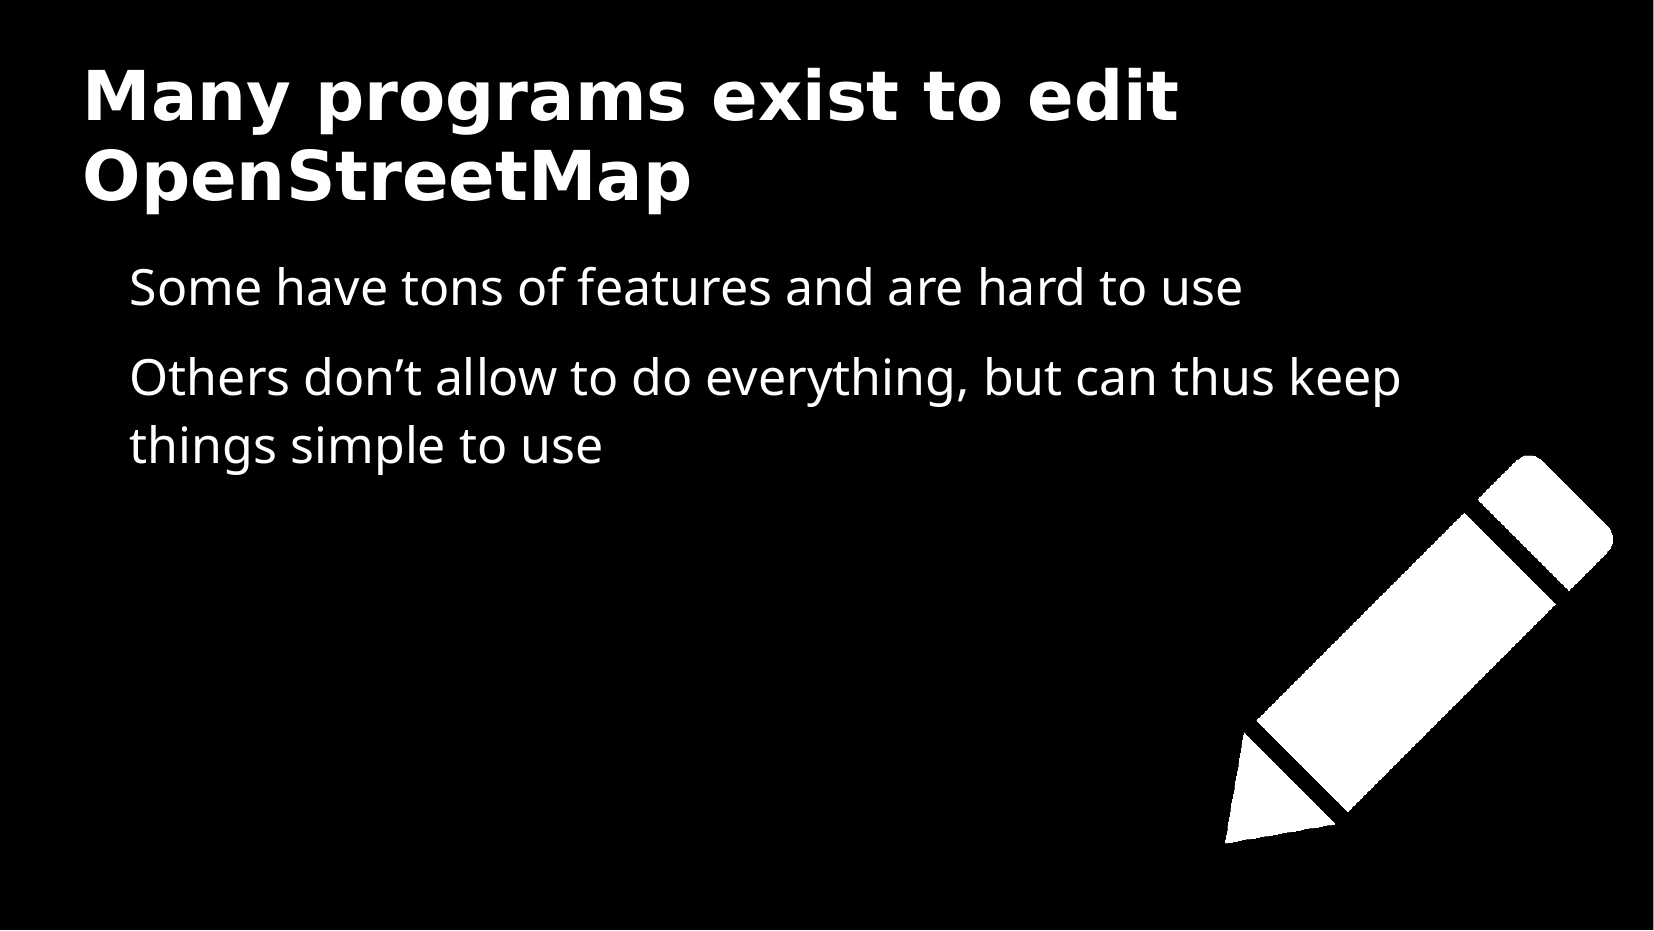

# Many programs exist to edit OpenStreetMap
Some have tons of features and are hard to use
Others don’t allow to do everything, but can thus keep things simple to use